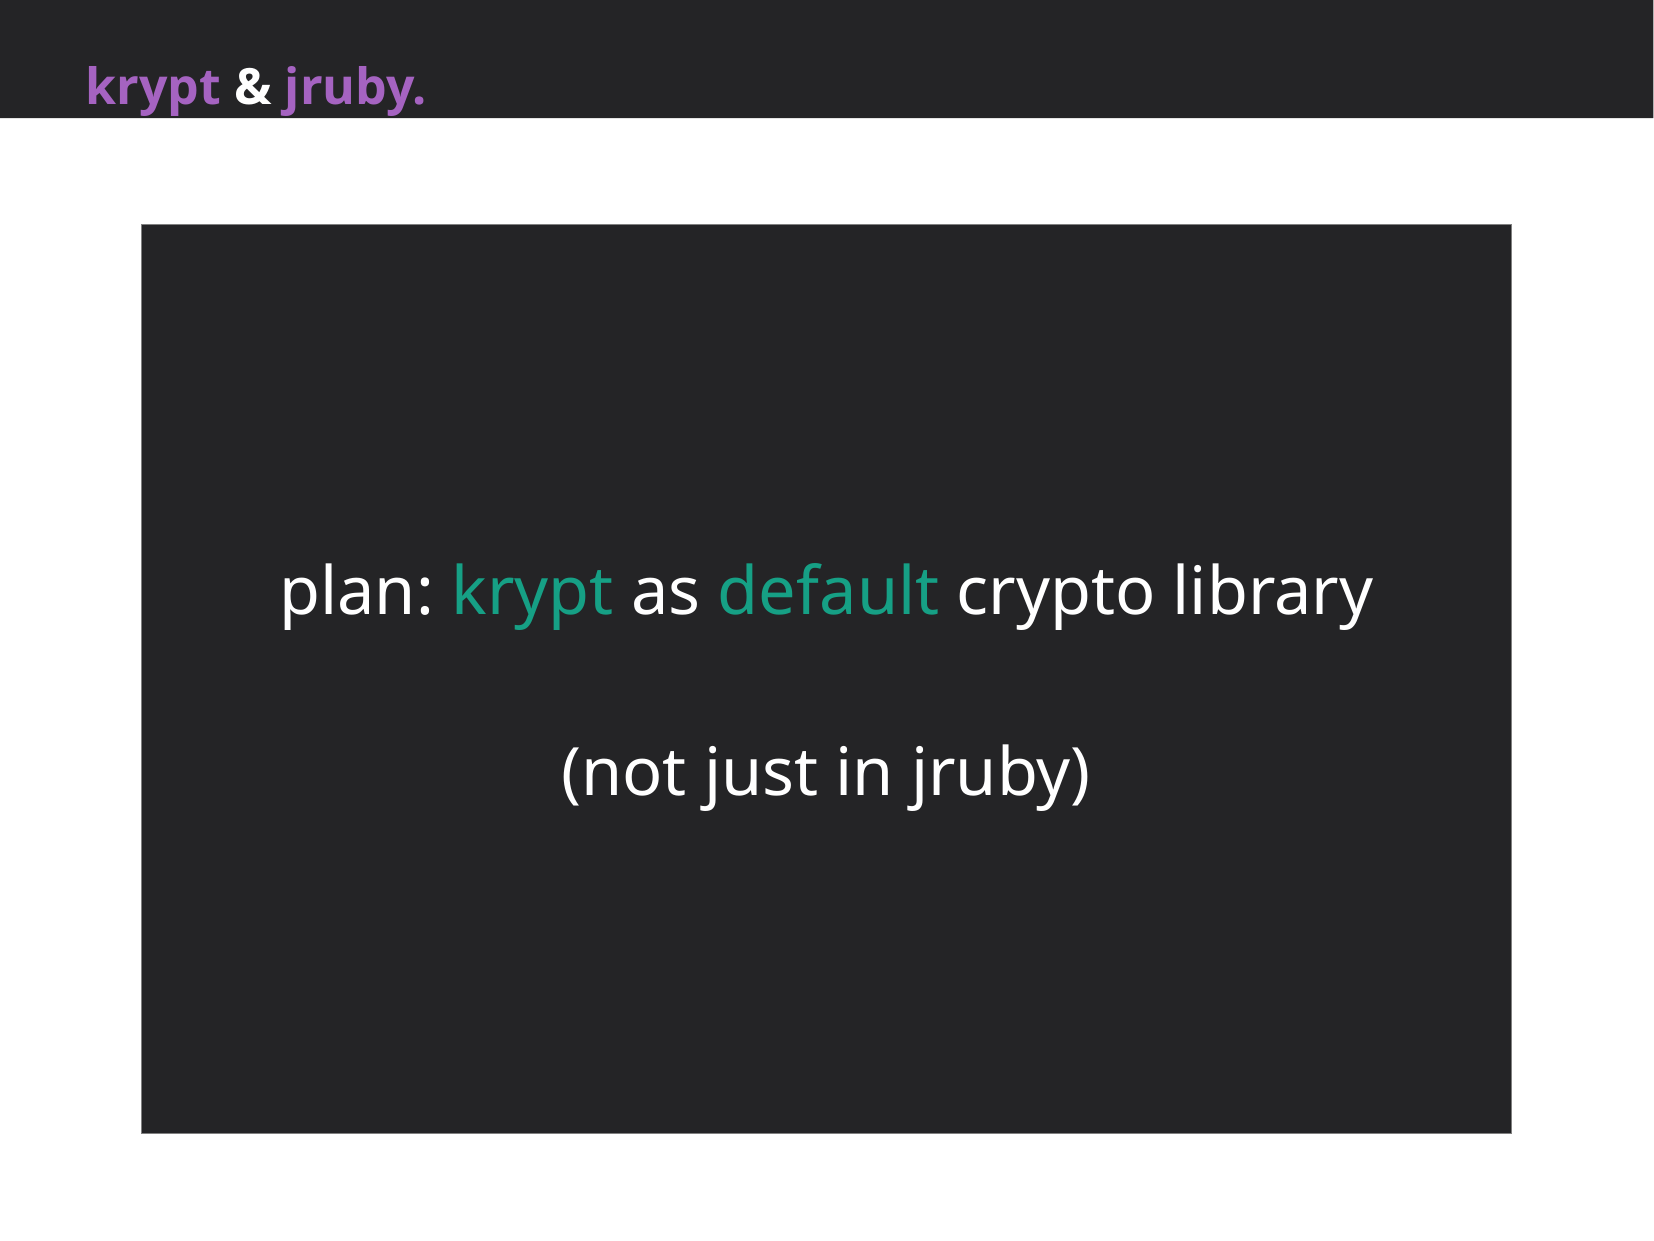

krypt & jruby.
plan: krypt as default crypto library
(not just in jruby)
plan: krypt as default crypto library
krypt first of all is a framework